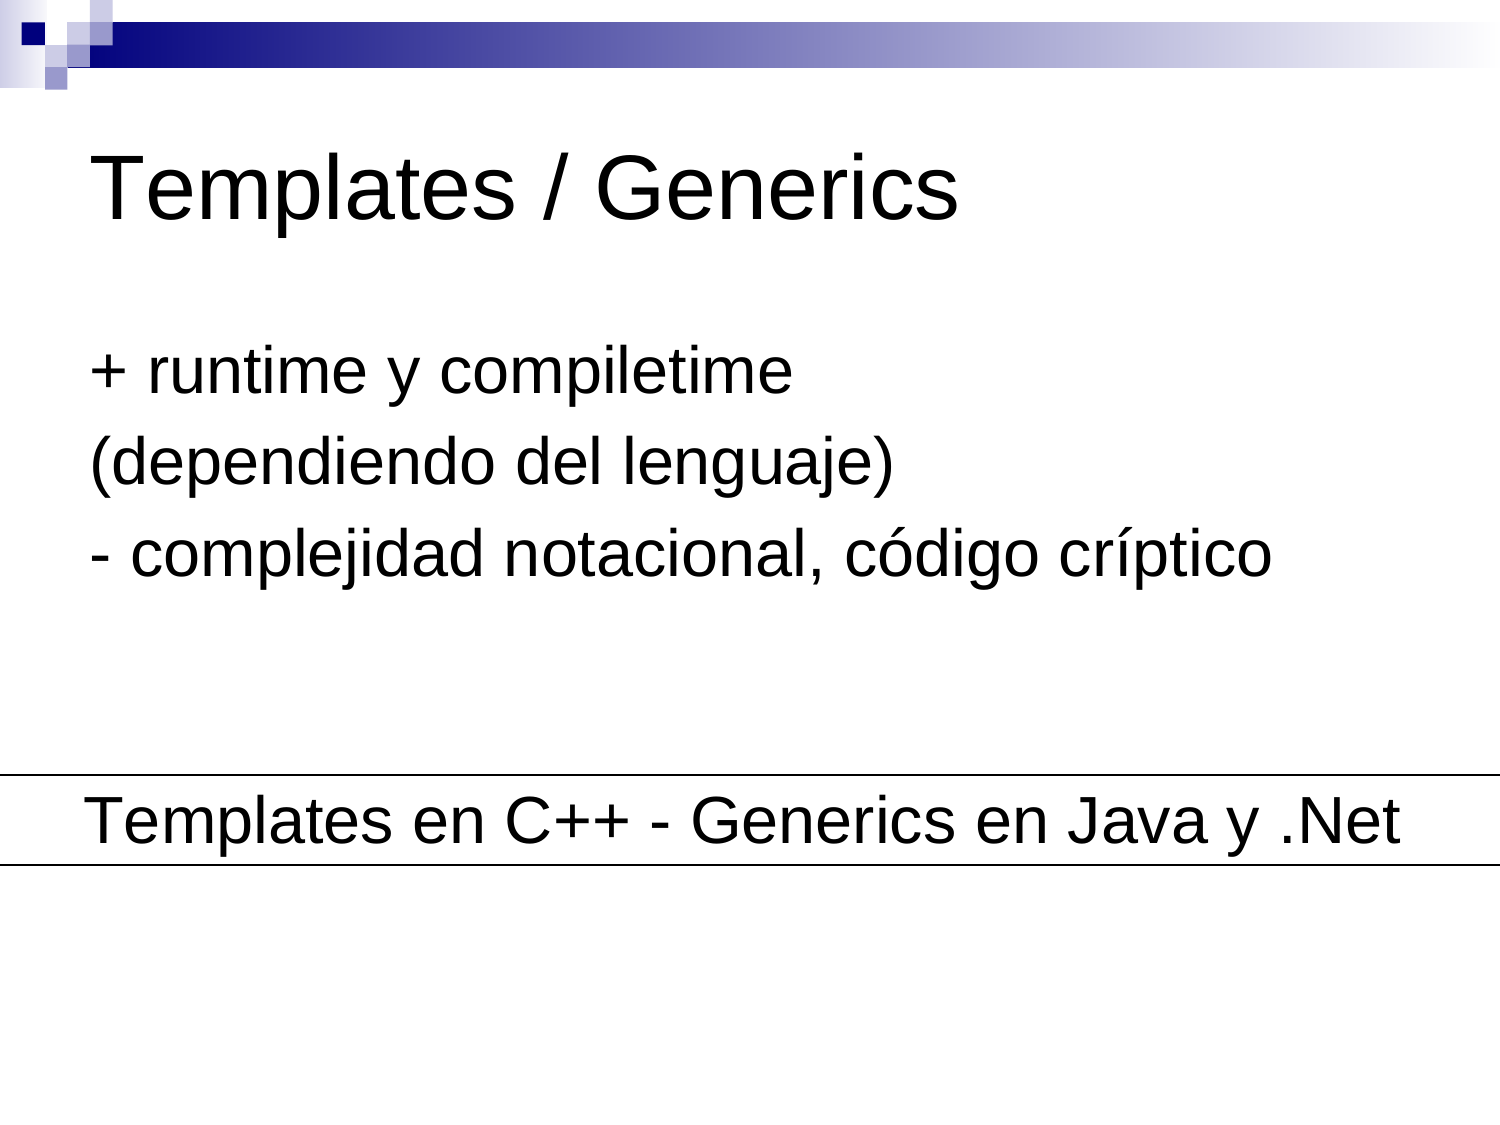

# Templates / Generics
+ runtime y compiletime
(dependiendo del lenguaje)
- complejidad notacional, código críptico
Templates en C++ - Generics en Java y .Net